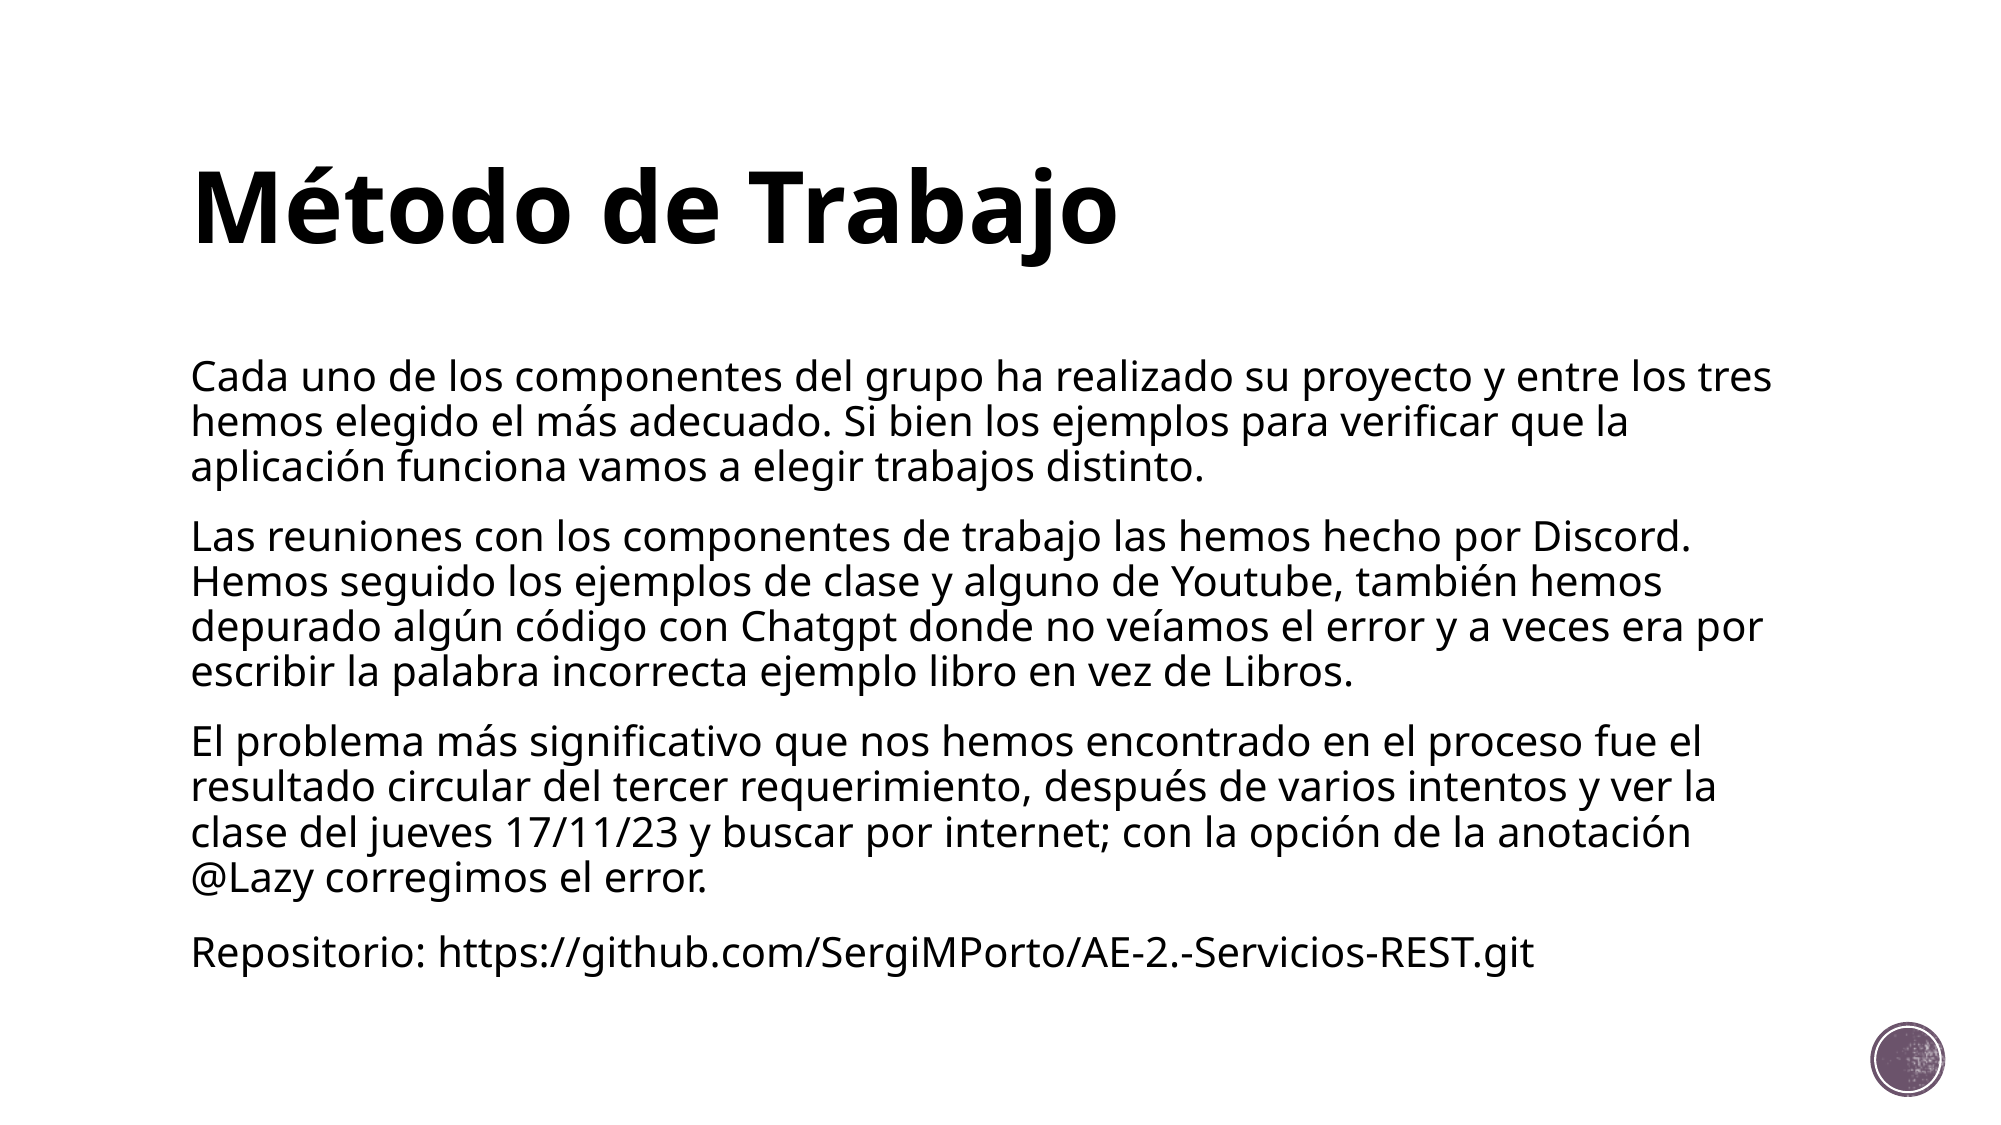

# Método de Trabajo
Cada uno de los componentes del grupo ha realizado su proyecto y entre los tres hemos elegido el más adecuado. Si bien los ejemplos para verificar que la aplicación funciona vamos a elegir trabajos distinto.
Las reuniones con los componentes de trabajo las hemos hecho por Discord. Hemos seguido los ejemplos de clase y alguno de Youtube, también hemos depurado algún código con Chatgpt donde no veíamos el error y a veces era por escribir la palabra incorrecta ejemplo libro en vez de Libros.
El problema más significativo que nos hemos encontrado en el proceso fue el resultado circular del tercer requerimiento, después de varios intentos y ver la clase del jueves 17/11/23 y buscar por internet; con la opción de la anotación @Lazy corregimos el error.
Repositorio: https://github.com/SergiMPorto/AE-2.-Servicios-REST.git